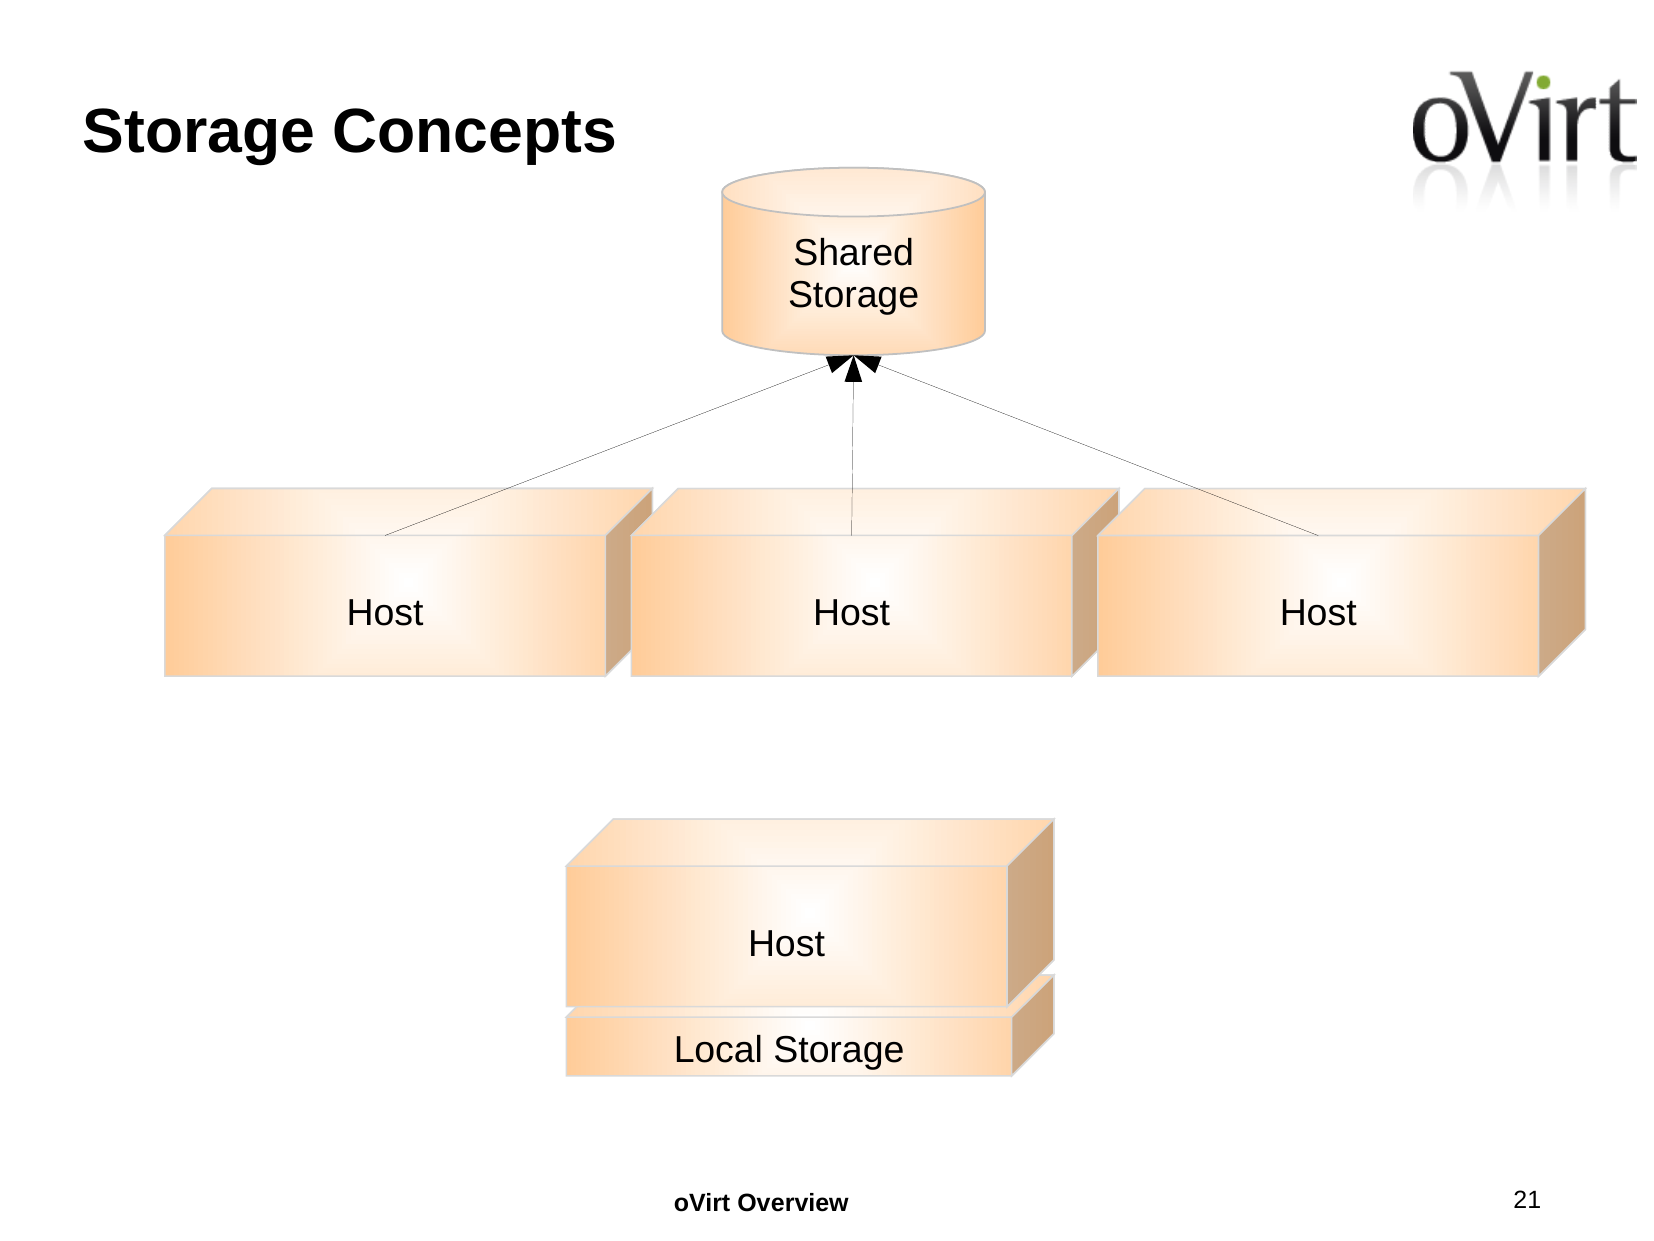

# Storage Concepts
Shared
Storage
Host
Host
Host
Host
Local Storage